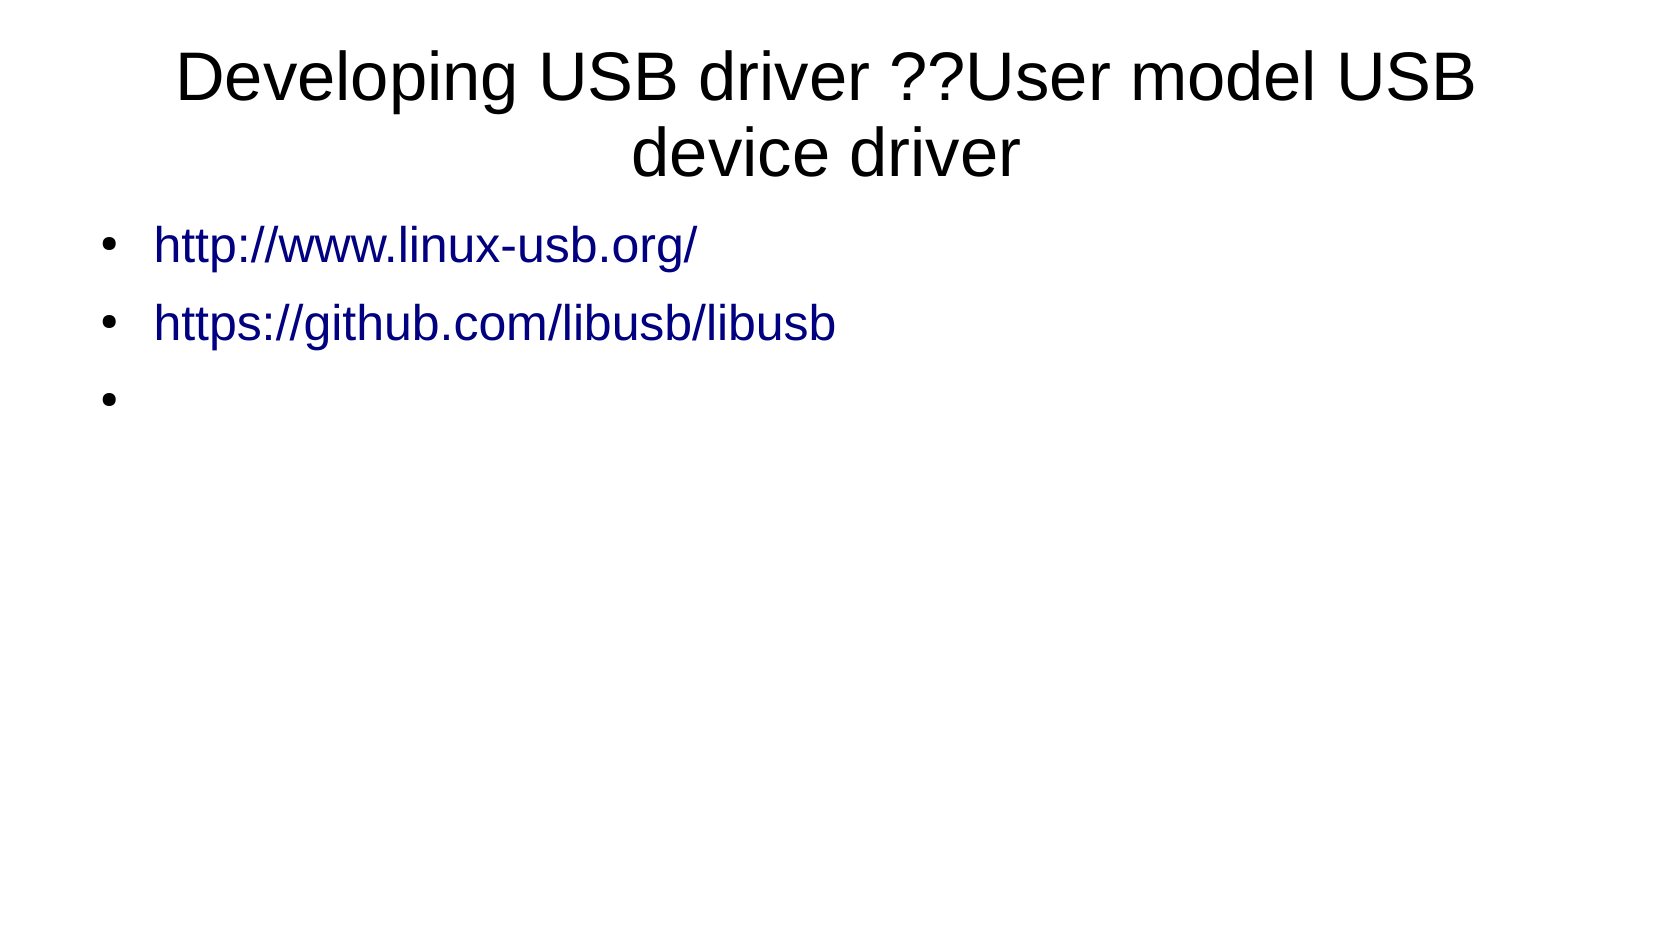

# Developing USB driver ??User model USB device driver
http://www.linux-usb.org/
https://github.com/libusb/libusb